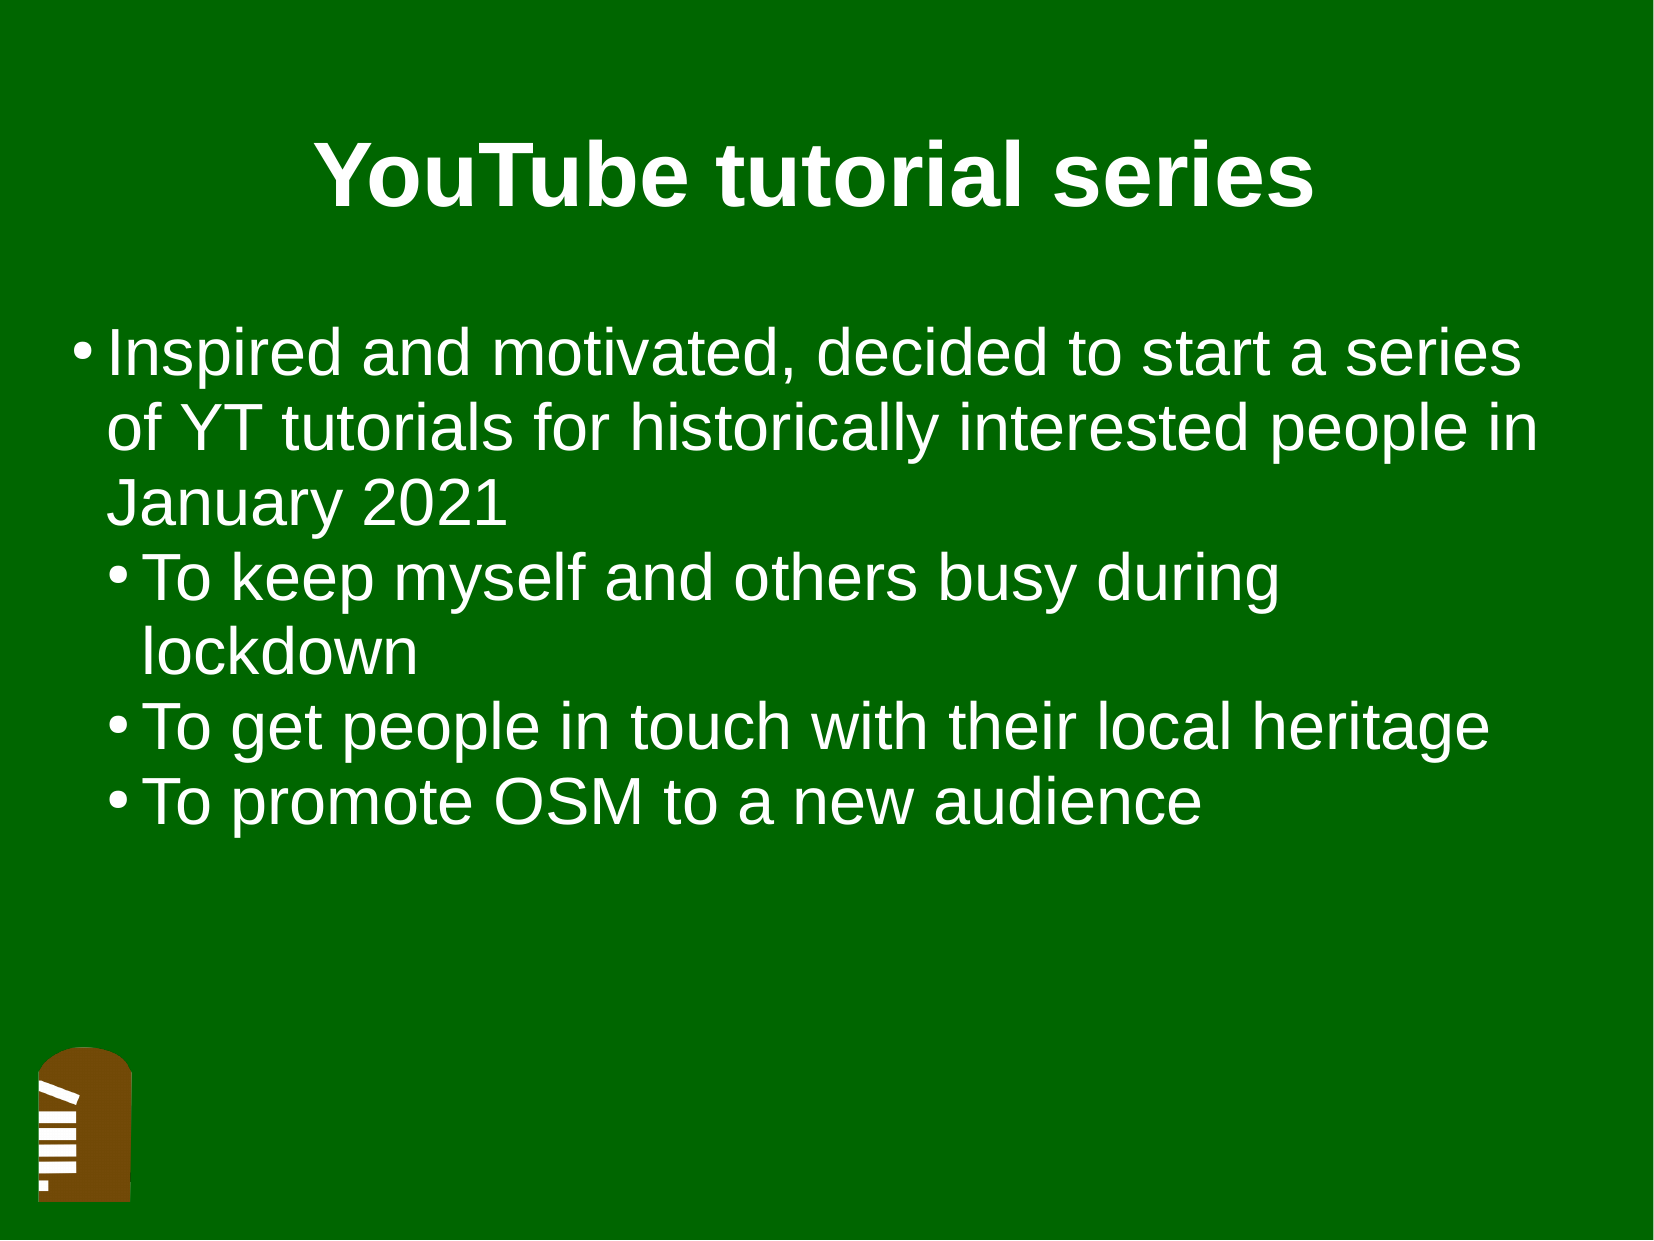

# YouTube tutorial series
Inspired and motivated, decided to start a series of YT tutorials for historically interested people in January 2021
To keep myself and others busy during lockdown
To get people in touch with their local heritage
To promote OSM to a new audience